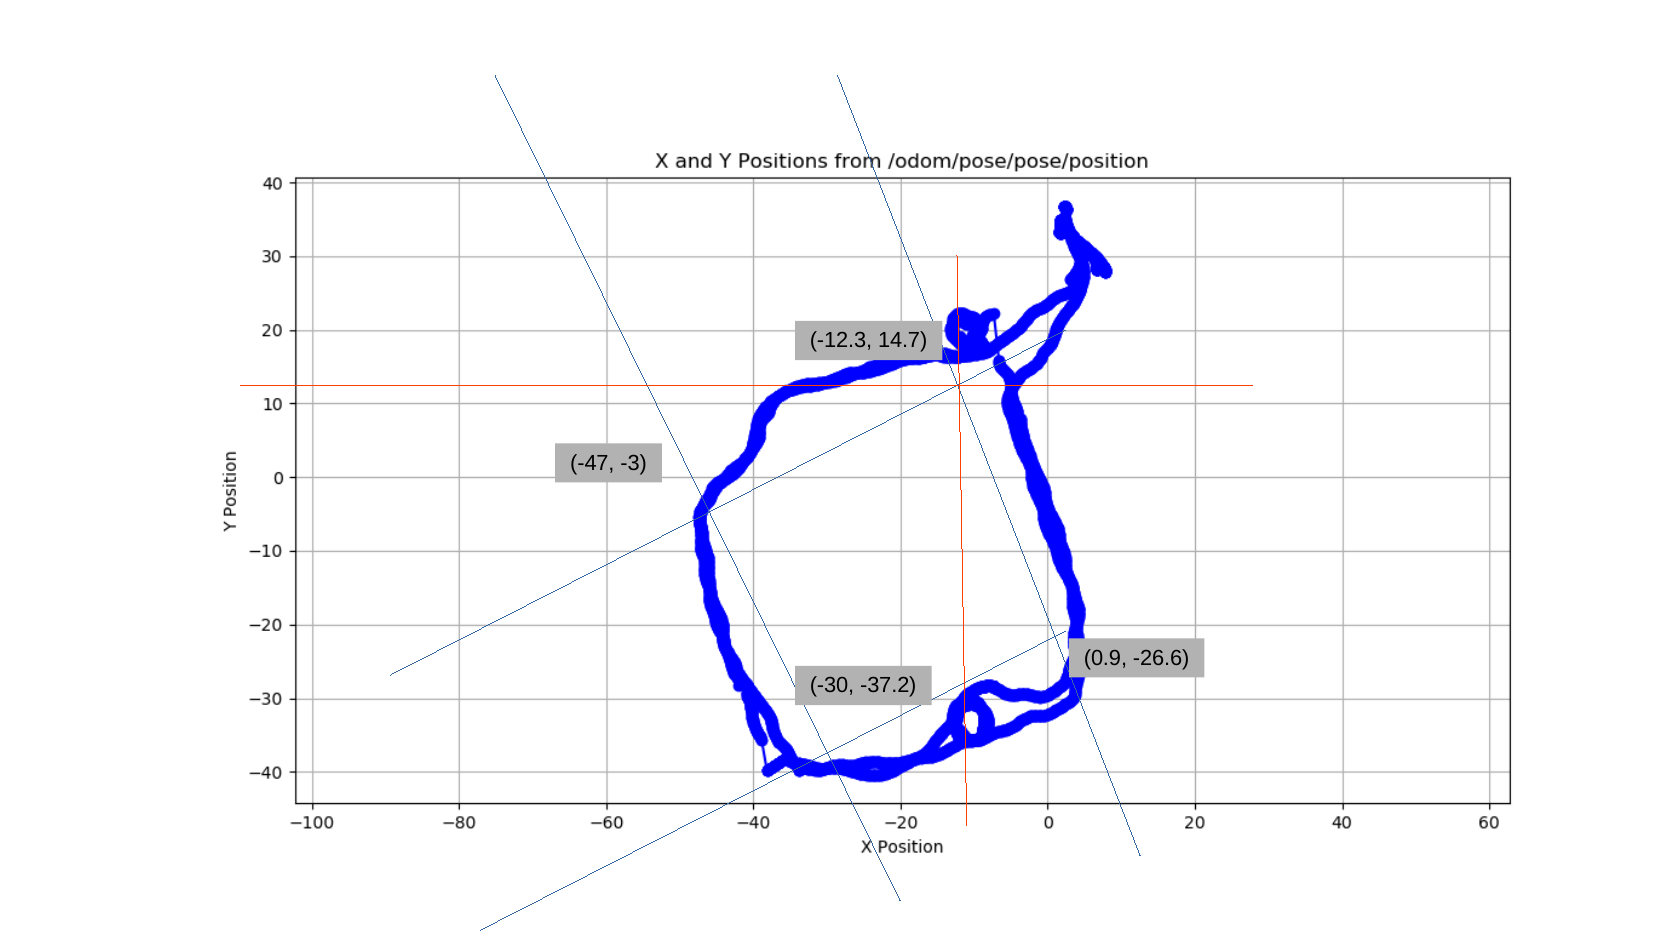

(-12.3, 14.7)
(-47, -3)
(0.9, -26.6)
(-30, -37.2)